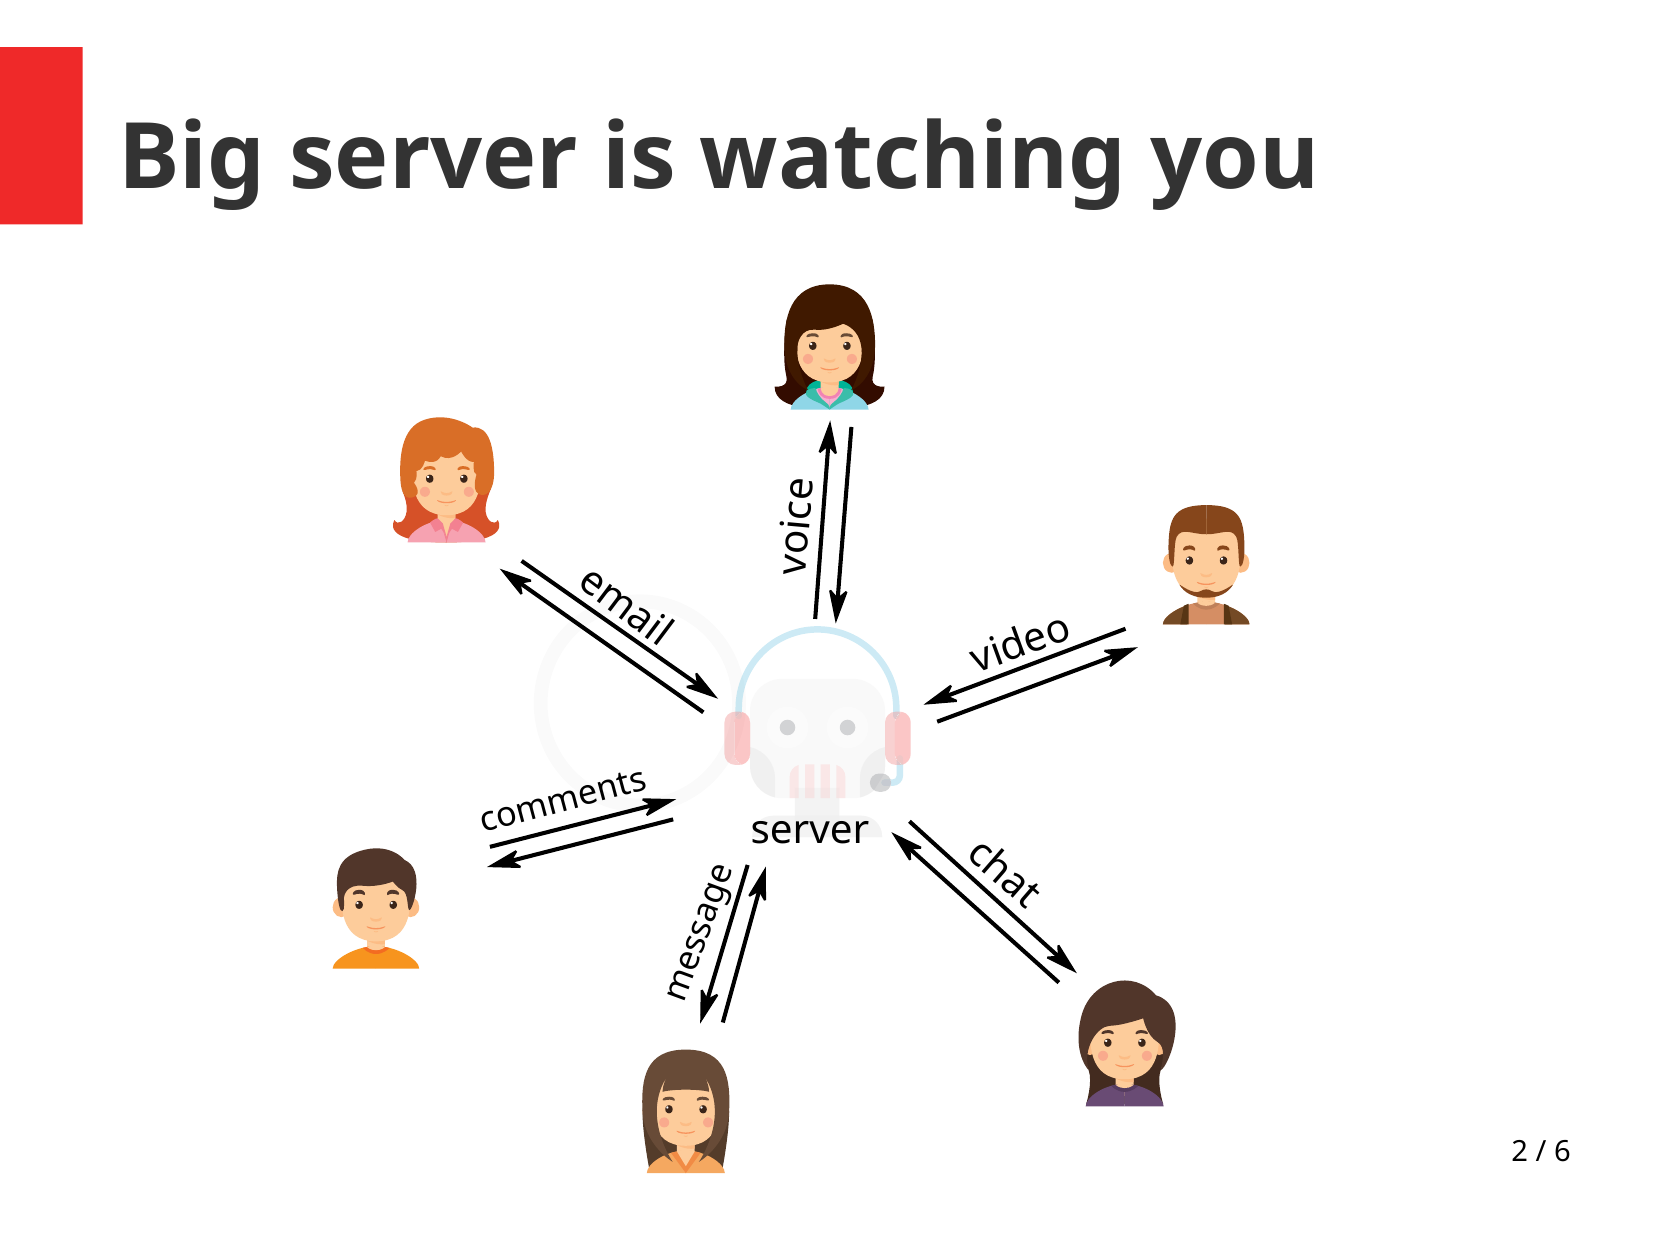

# Big server is watching you
2